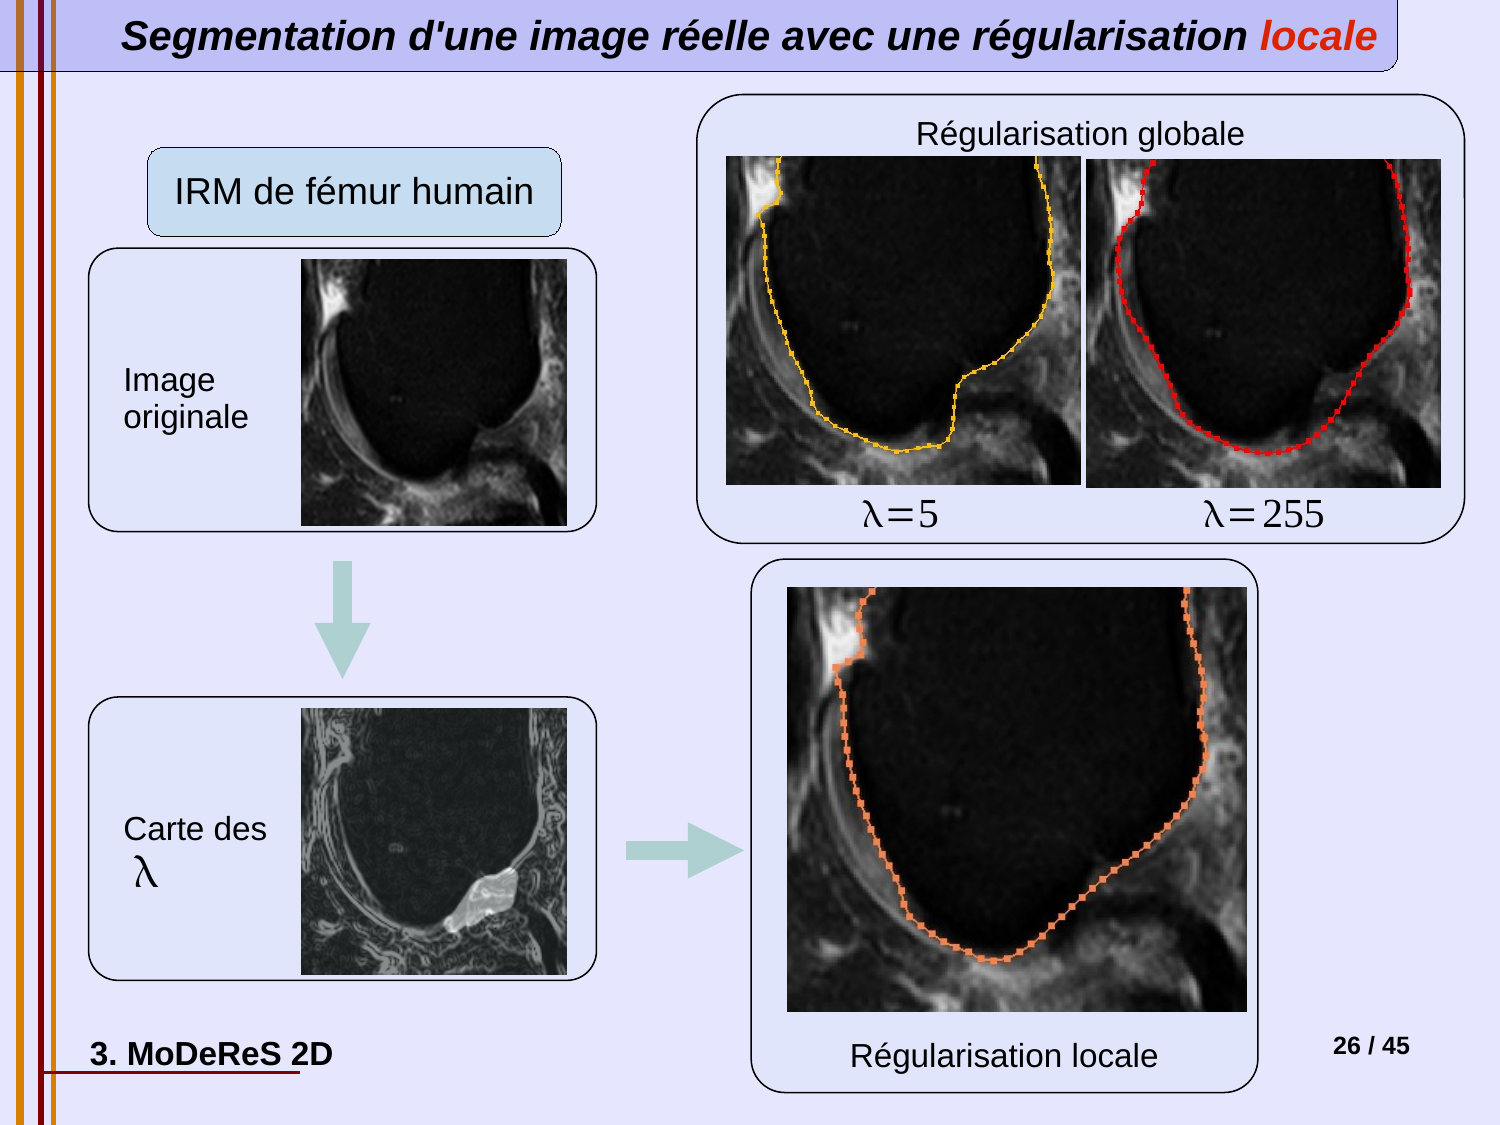

Segmentation d'une image réelle avec une régularisation locale
Régularisation globale
IRM de fémur humain
Image originale
Régularisation locale
Carte des
26
# 3. MoDeReS 2D